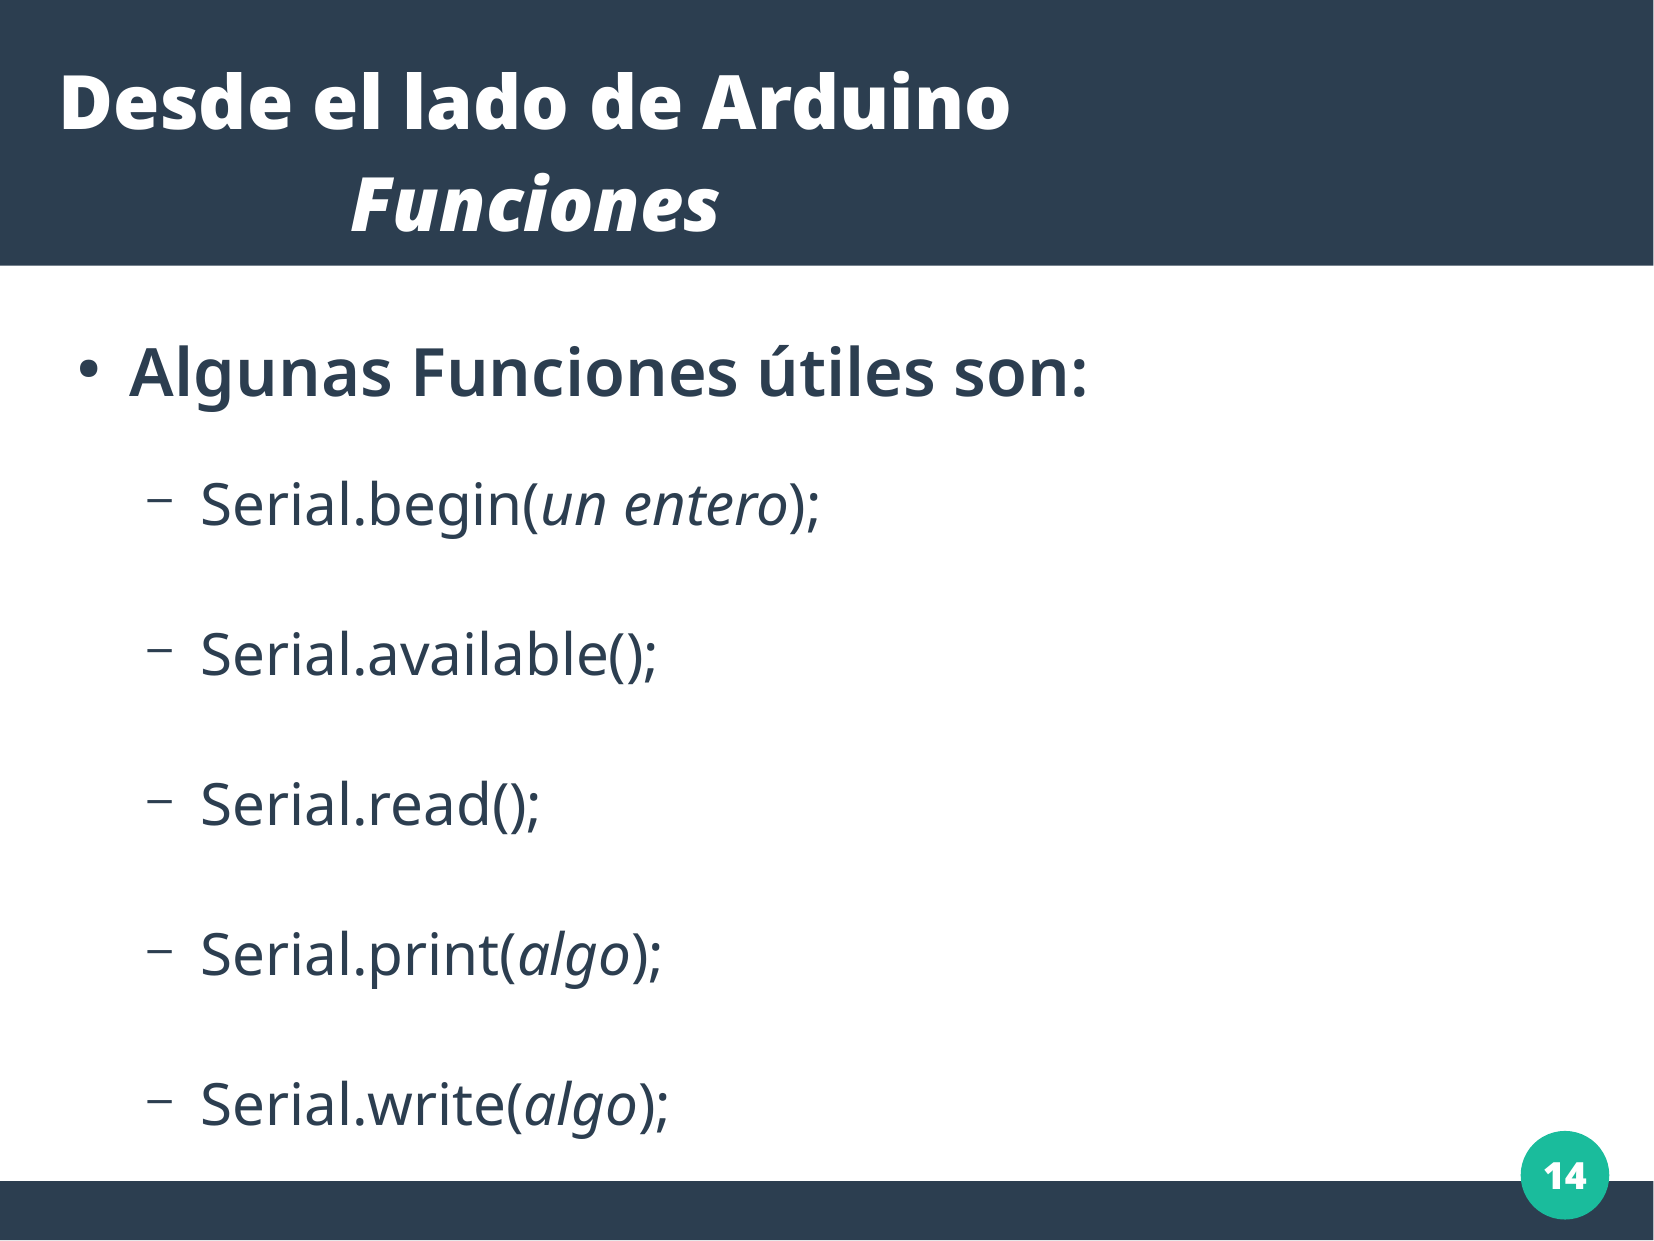

# Desde el lado de Arduino Funciones
Algunas Funciones útiles son:
Serial.begin(un entero);
Serial.available();
Serial.read();
Serial.print(algo);
Serial.write(algo);
14